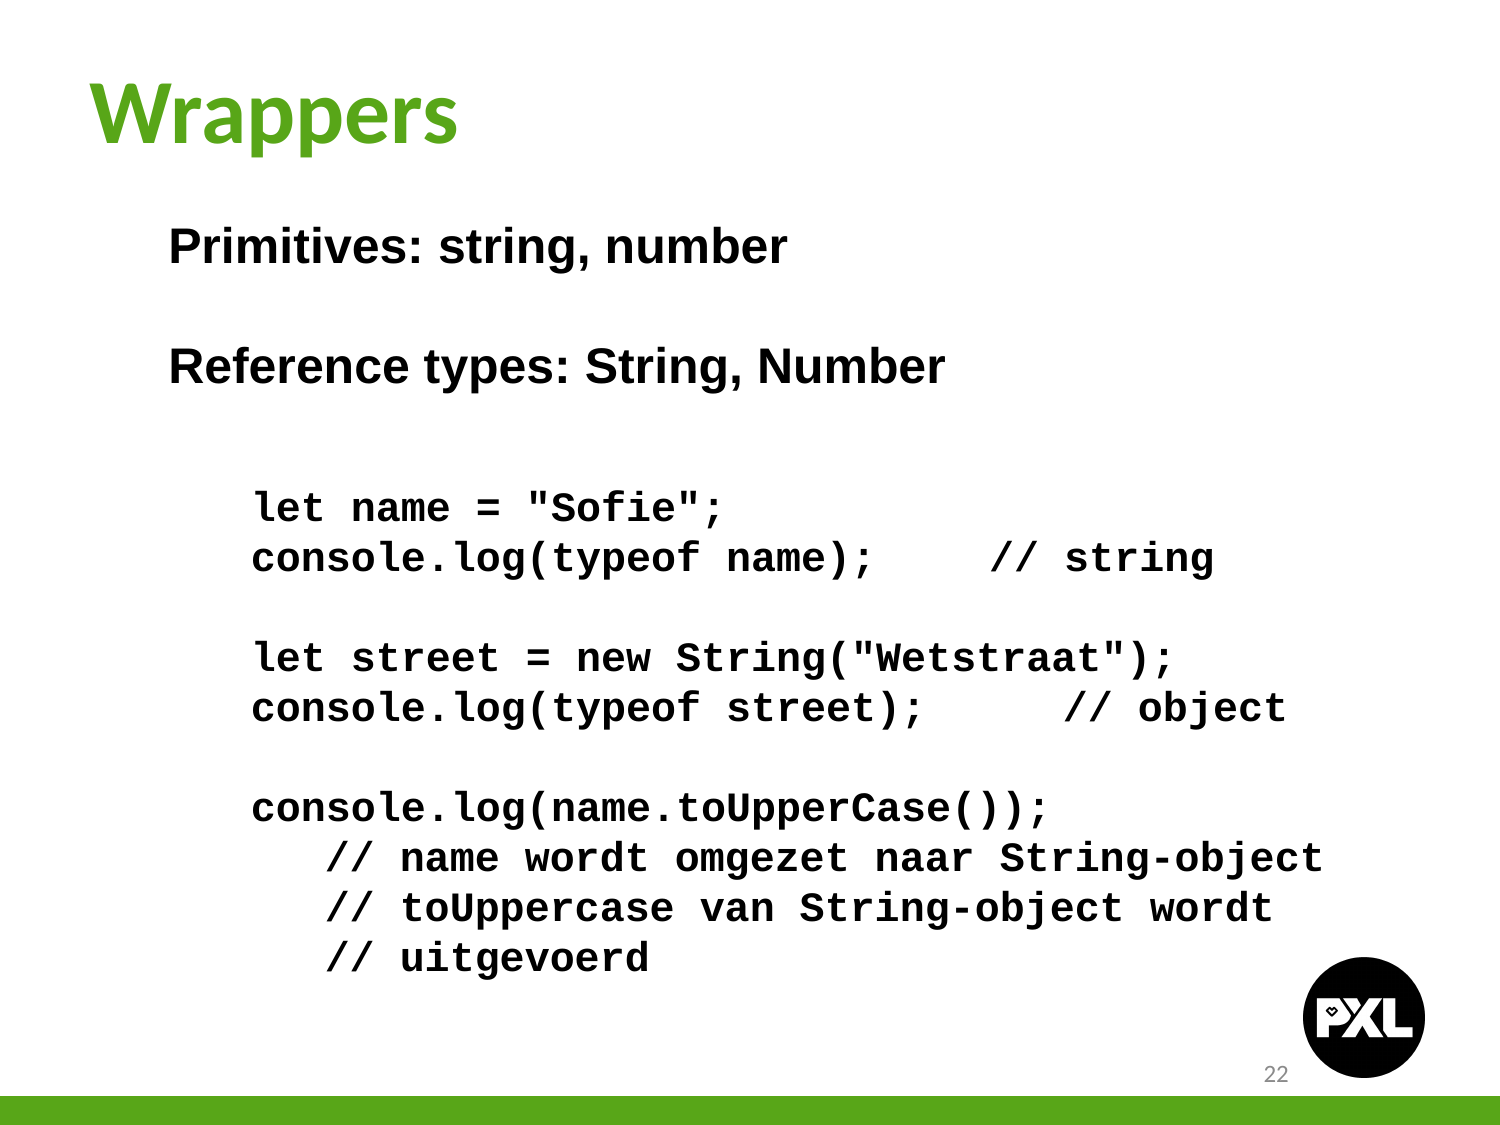

Wrappers
Primitives: string, number
Reference types: String, Number
let name = "Sofie";
console.log(typeof name);		// string
let street = new String("Wetstraat");
console.log(typeof street);		// object
console.log(name.toUpperCase());
	// name wordt omgezet naar String-object
	// toUppercase van String-object wordt
	// uitgevoerd